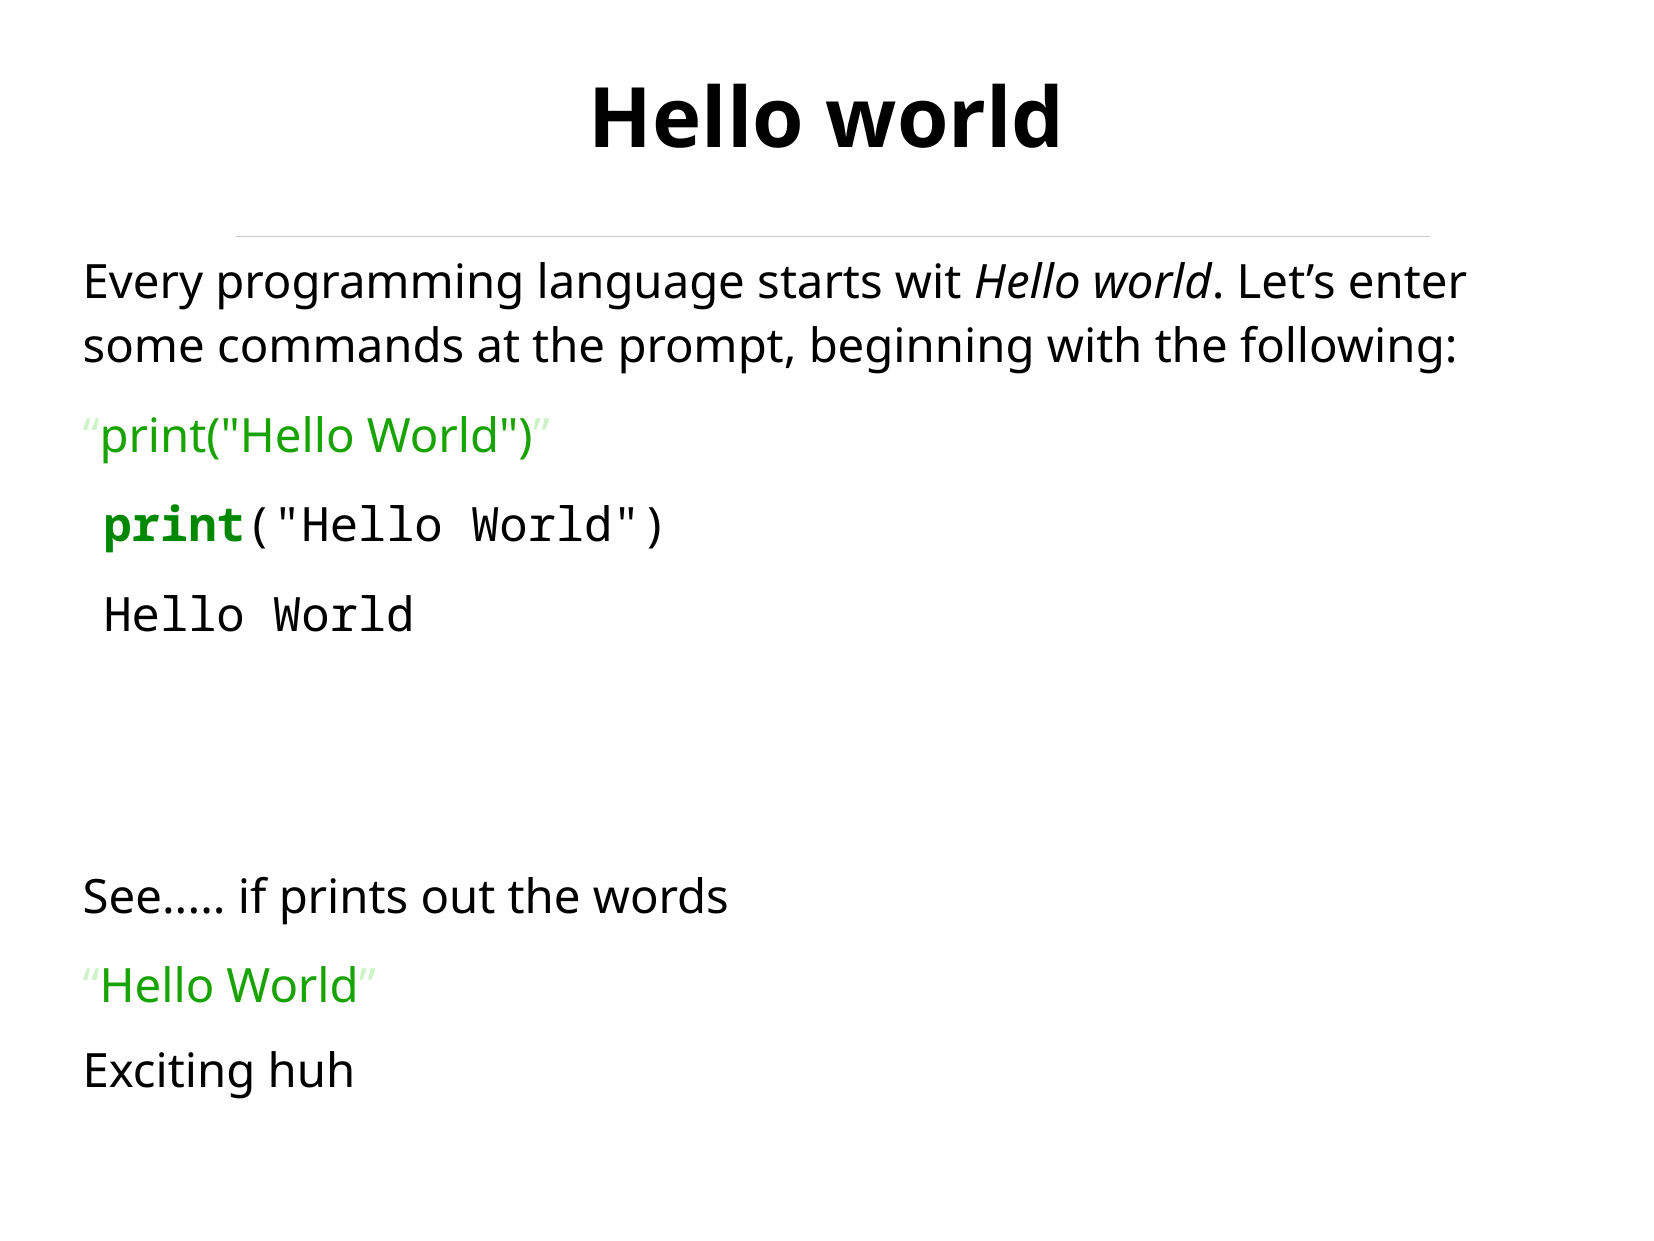

# Hello world
Every programming language starts wit Hello world. Let’s enter some commands at the prompt, beginning with the following:
“print("Hello World")”
print("Hello World")
Hello World
See..... if prints out the words
“Hello World”
Exciting huh